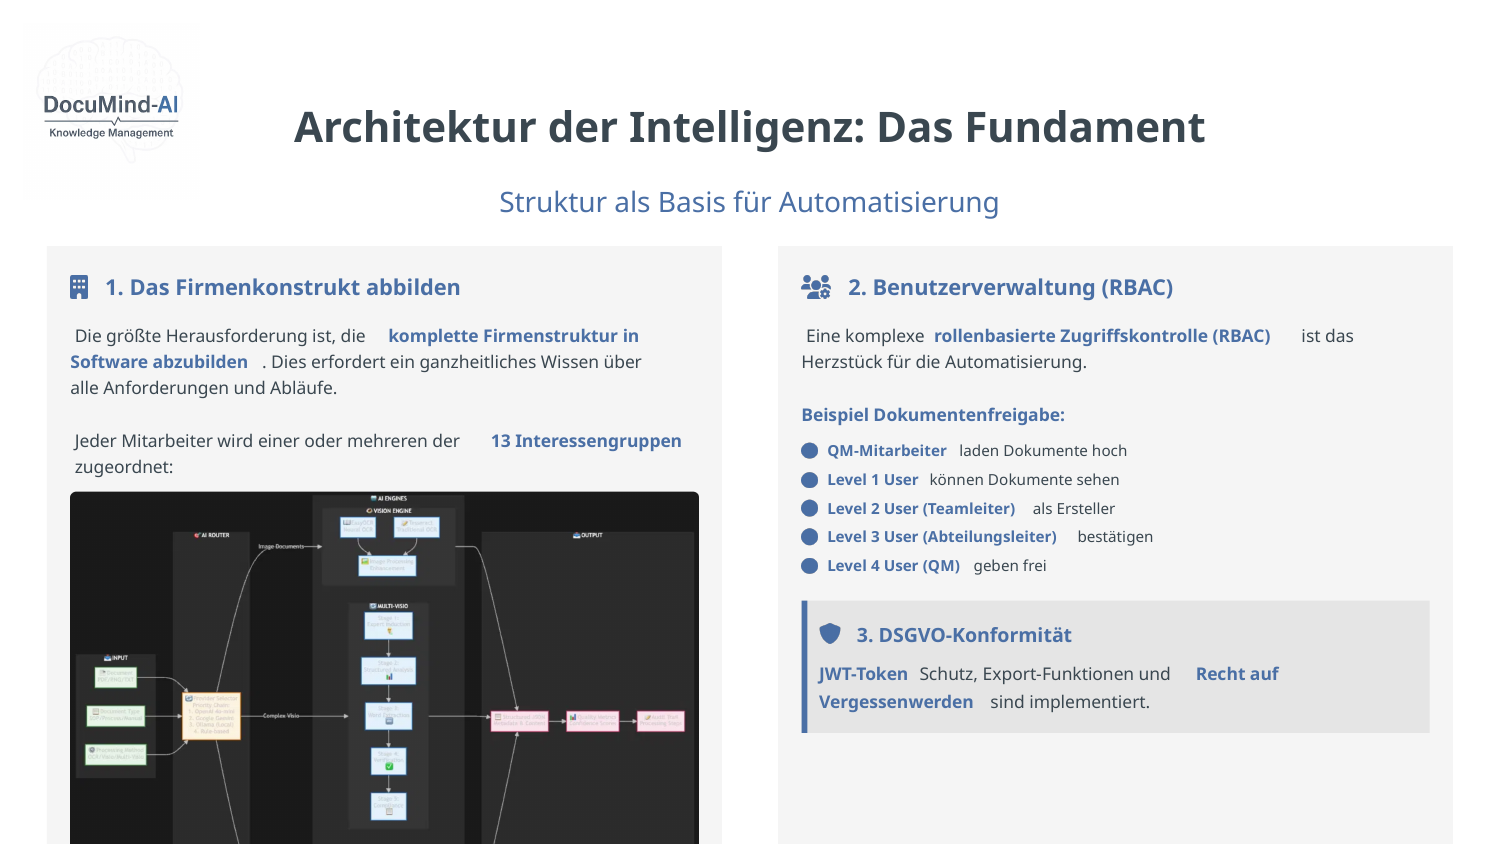

Architektur der Intelligenz: Das Fundament
Struktur als Basis für Automatisierung
 1. Das Firmenkonstrukt abbilden
 2. Benutzerverwaltung (RBAC)
 Die größte Herausforderung ist, die
komplette Firmenstruktur in
 Eine komplexe
rollenbasierte Zugriffskontrolle (RBAC)
 ist das
Software abzubilden
. Dies erfordert ein ganzheitliches Wissen über
Herzstück für die Automatisierung.
alle Anforderungen und Abläufe.
Beispiel Dokumentenfreigabe:
 Jeder Mitarbeiter wird einer oder mehreren der
13 Interessengruppen
QM-Mitarbeiter
 laden Dokumente hoch
 zugeordnet:
Level 1 User
 können Dokumente sehen
Level 2 User (Teamleiter)
 als Ersteller
Level 3 User (Abteilungsleiter)
 bestätigen
Level 4 User (QM)
 geben frei
 3. DSGVO-Konformität
JWT-Token
 Schutz, Export-Funktionen und
Recht auf
Vergessenwerden
 sind implementiert.